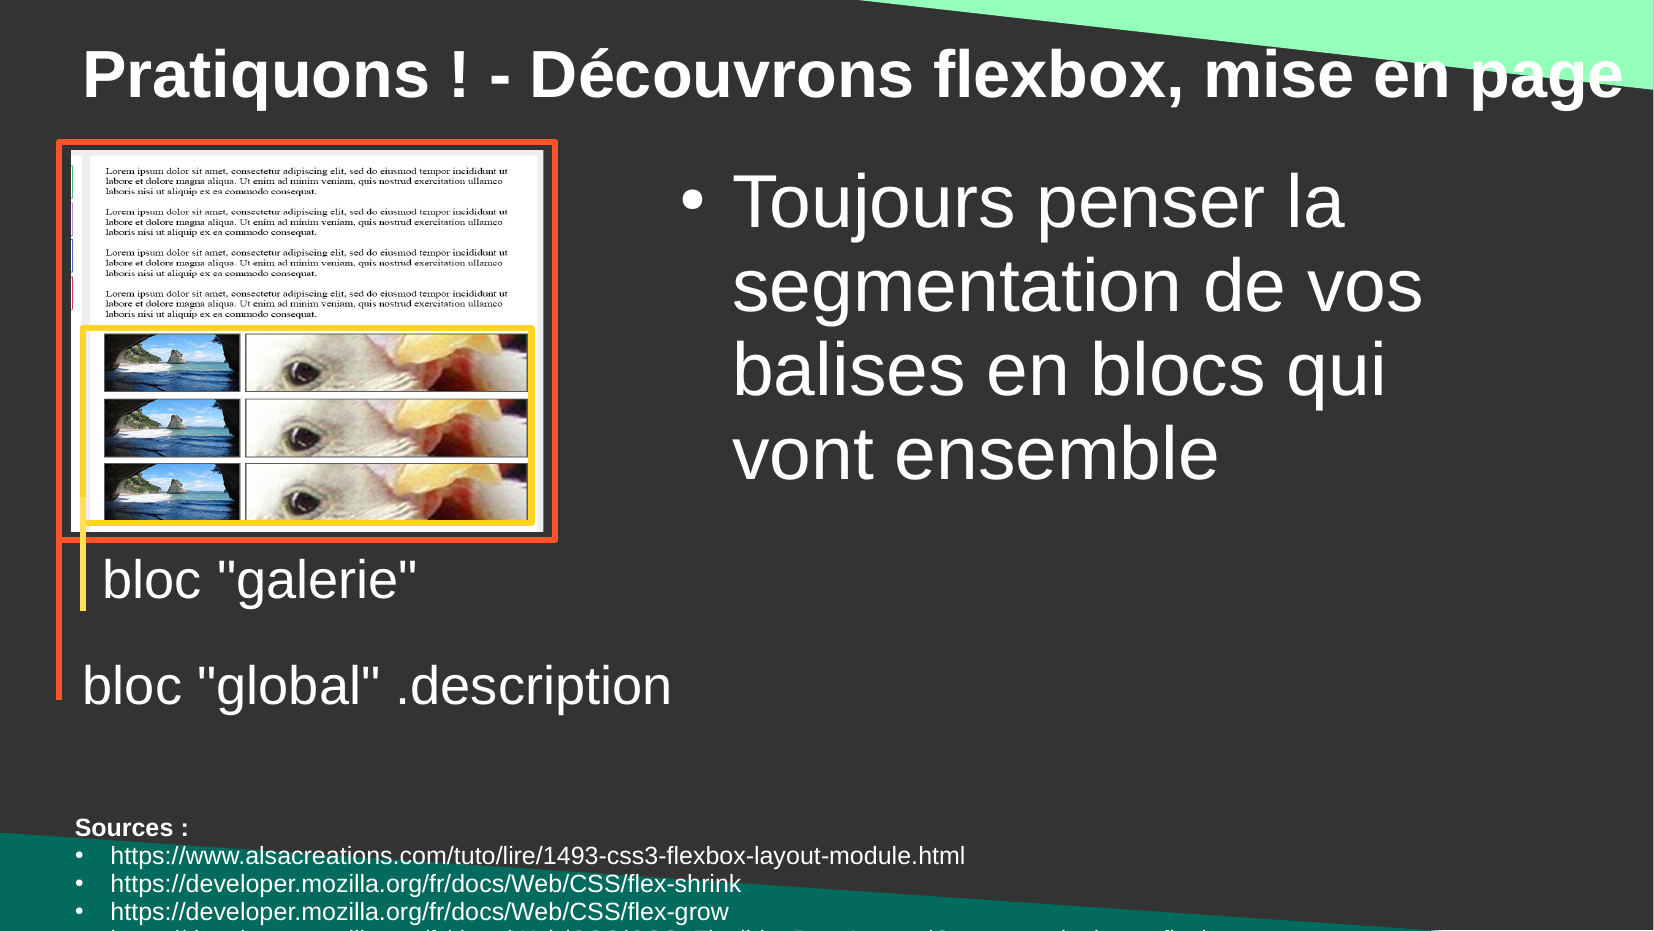

# Pratiquons ! - Découvrons flexbox, mise en page
Toujours penser la segmentation de vos balises en blocs qui vont ensemble
bloc "galerie"
bloc "global" .description
Sources :
https://www.alsacreations.com/tuto/lire/1493-css3-flexbox-layout-module.html
https://developer.mozilla.org/fr/docs/Web/CSS/flex-shrink
https://developer.mozilla.org/fr/docs/Web/CSS/flex-grow
https://developer.mozilla.org/fr/docs/Web/CSS/CSS_Flexible_Box_Layout/Concepts_de_base_flexbox